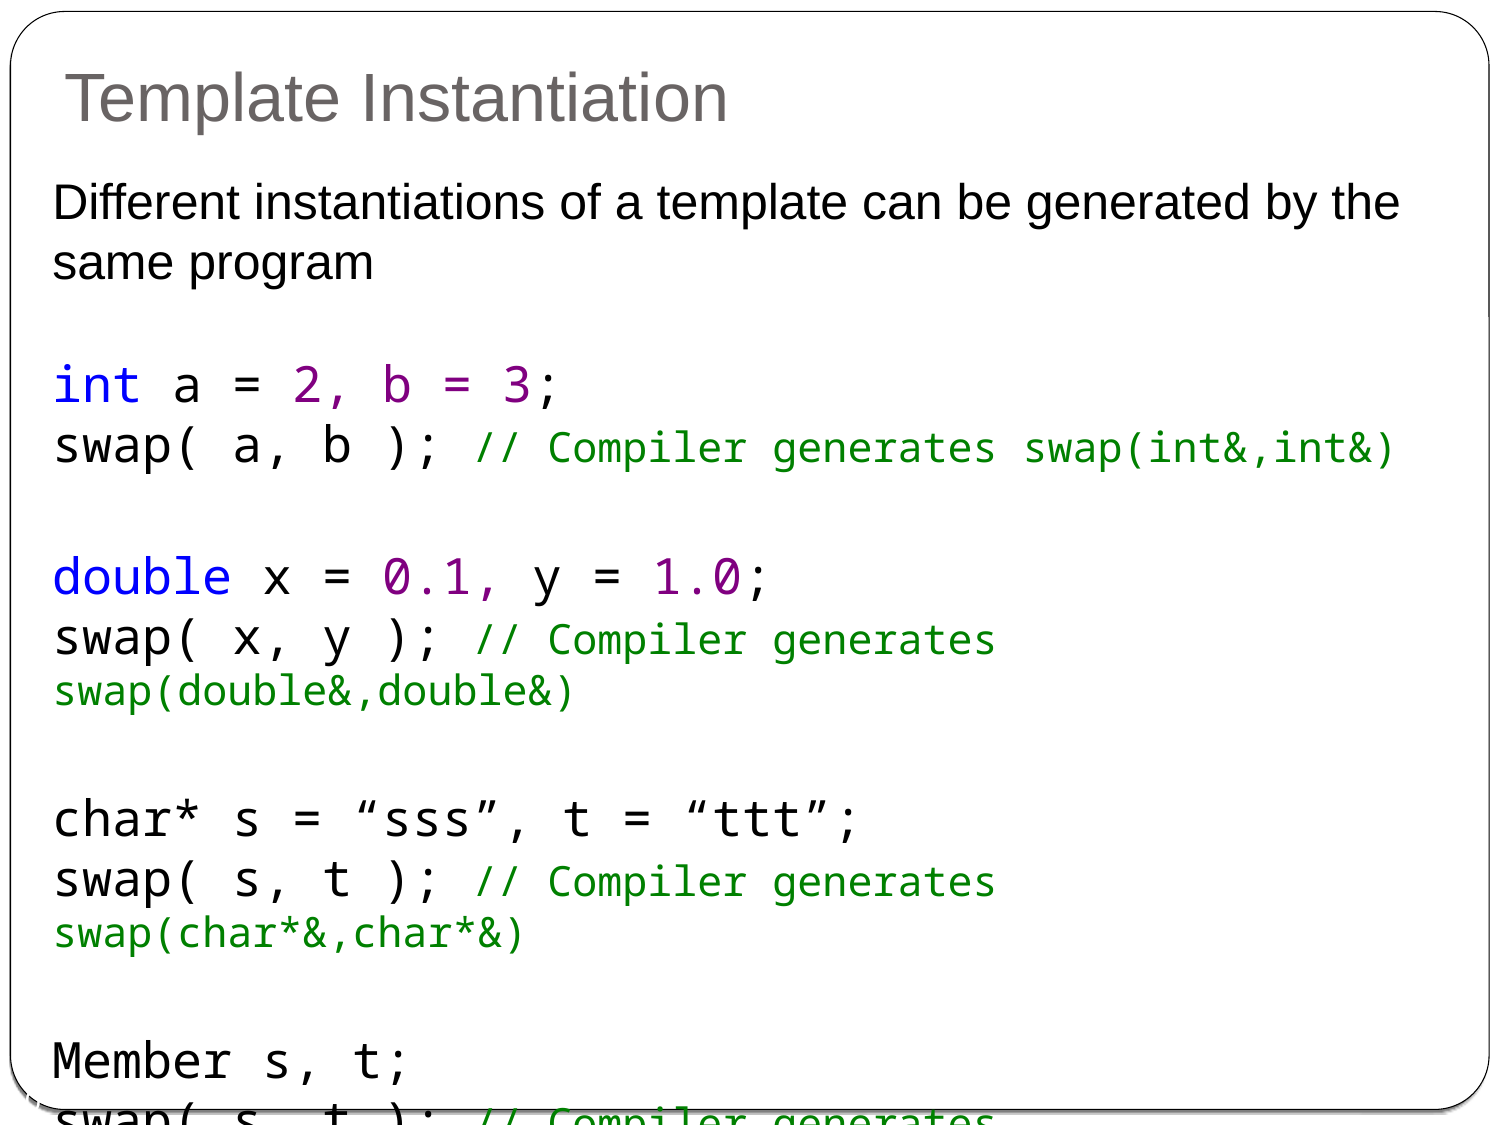

# Template Instantiation
Different instantiations of a template can be generated by the same program
int a = 2, b = 3;
swap( a, b ); // Compiler generates swap(int&,int&)
double x = 0.1, y = 1.0;
swap( x, y ); // Compiler generates swap(double&,double&)
char* s = “sss”, t = “ttt”;
swap( s, t ); // Compiler generates swap(char*&,char*&)
Member s, t;
swap( s, t ); // Compiler generates swap(Member&,Member&)